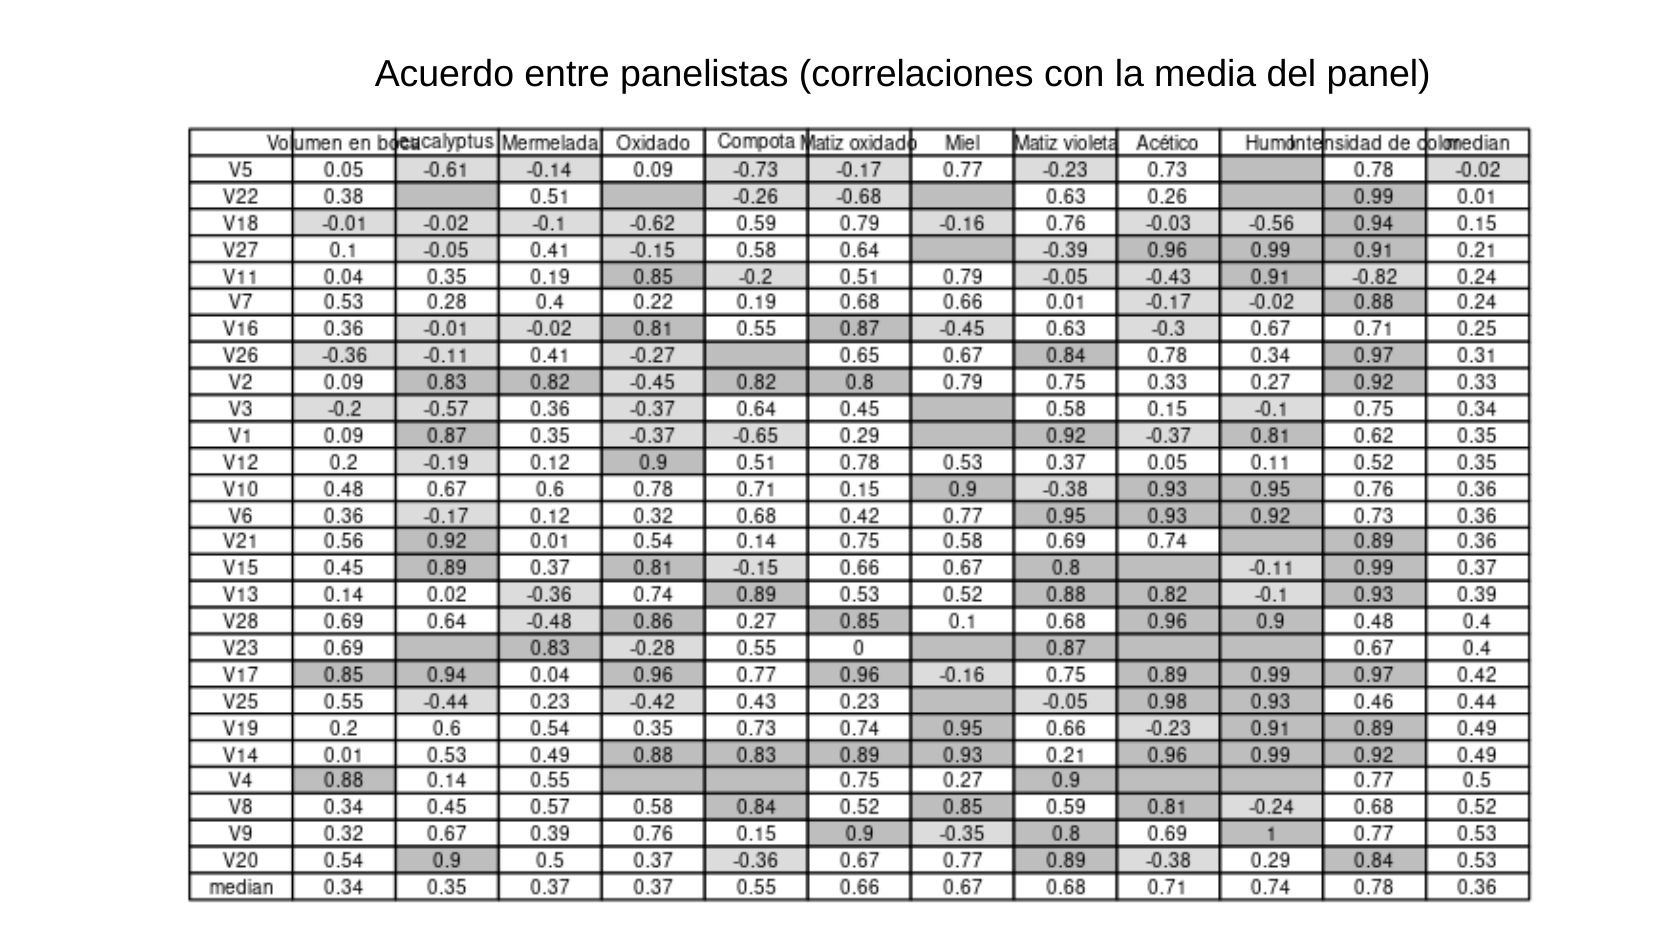

Acuerdo entre panelistas (correlaciones con la media del panel)